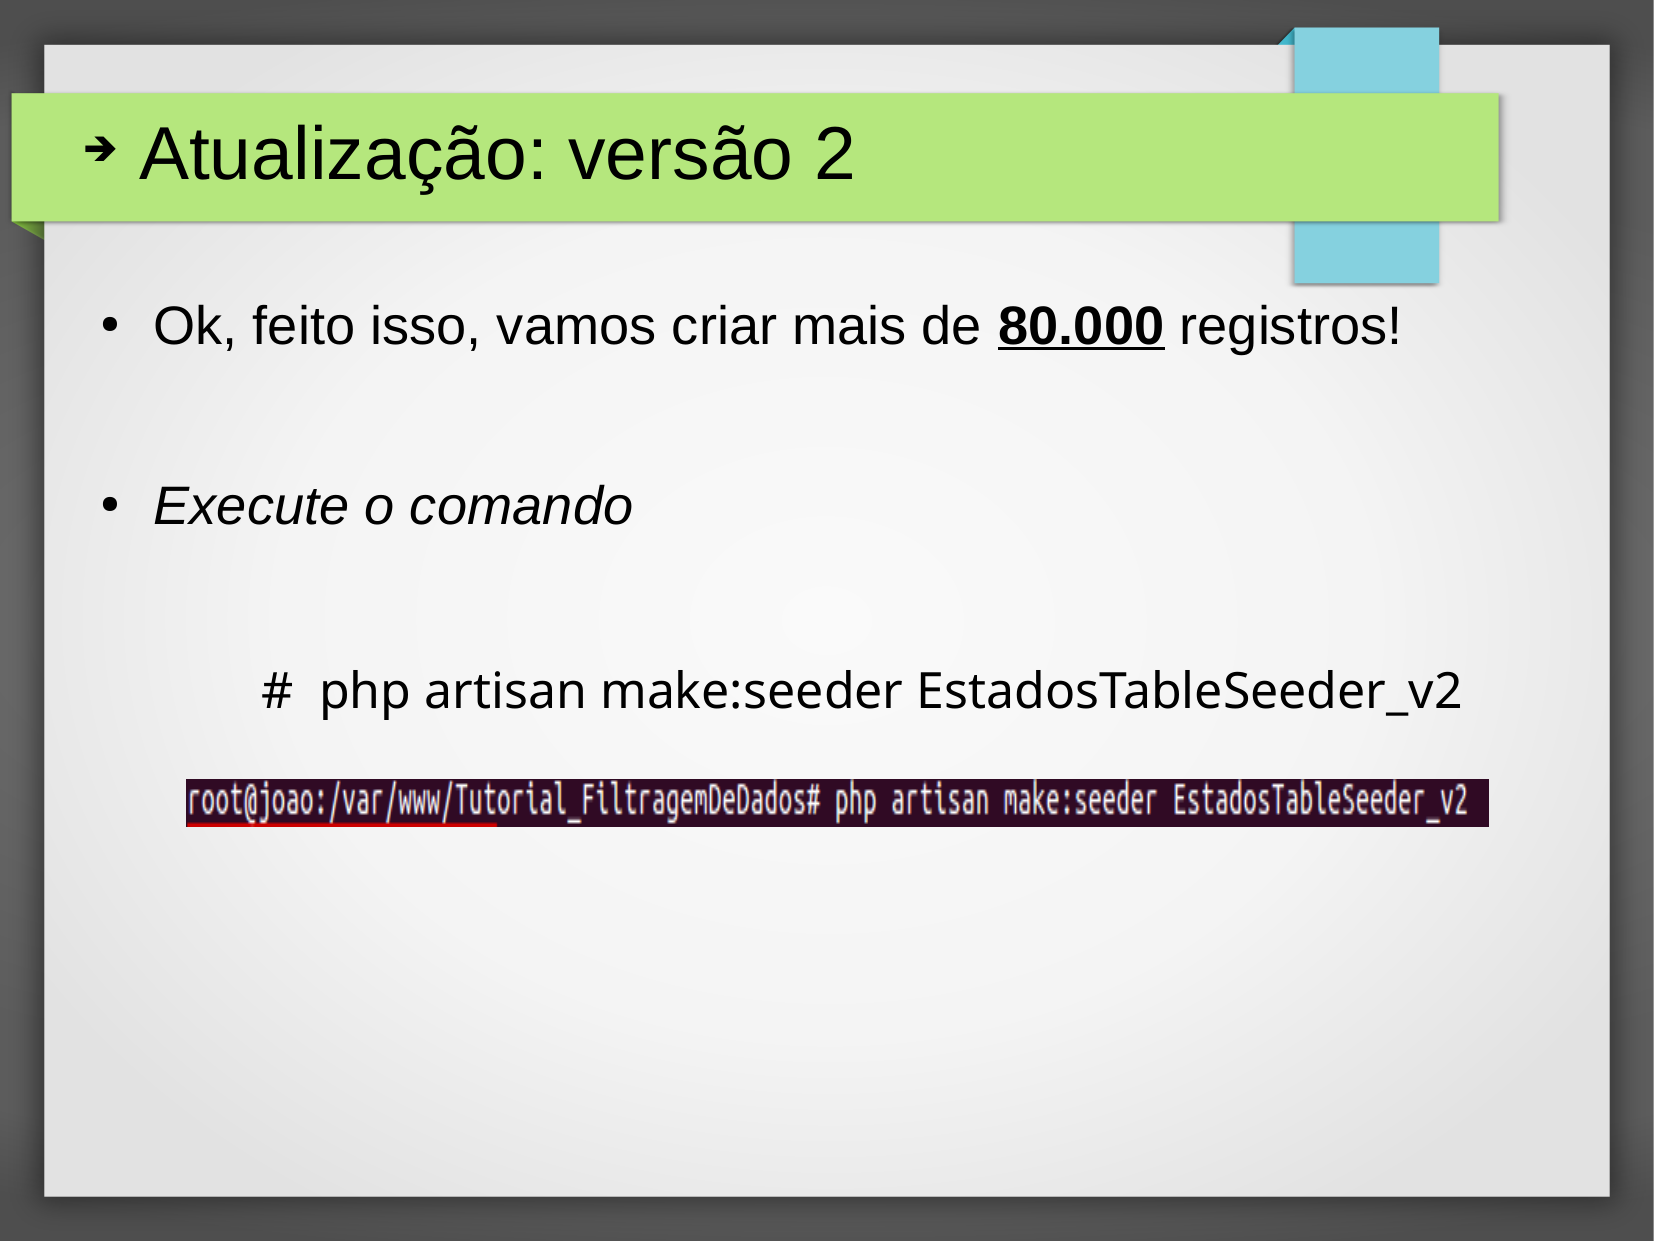

# Atualização: versão 2
Ok, feito isso, vamos criar mais de 80.000 registros!
Execute o comando
# php artisan make:seeder EstadosTableSeeder_v2